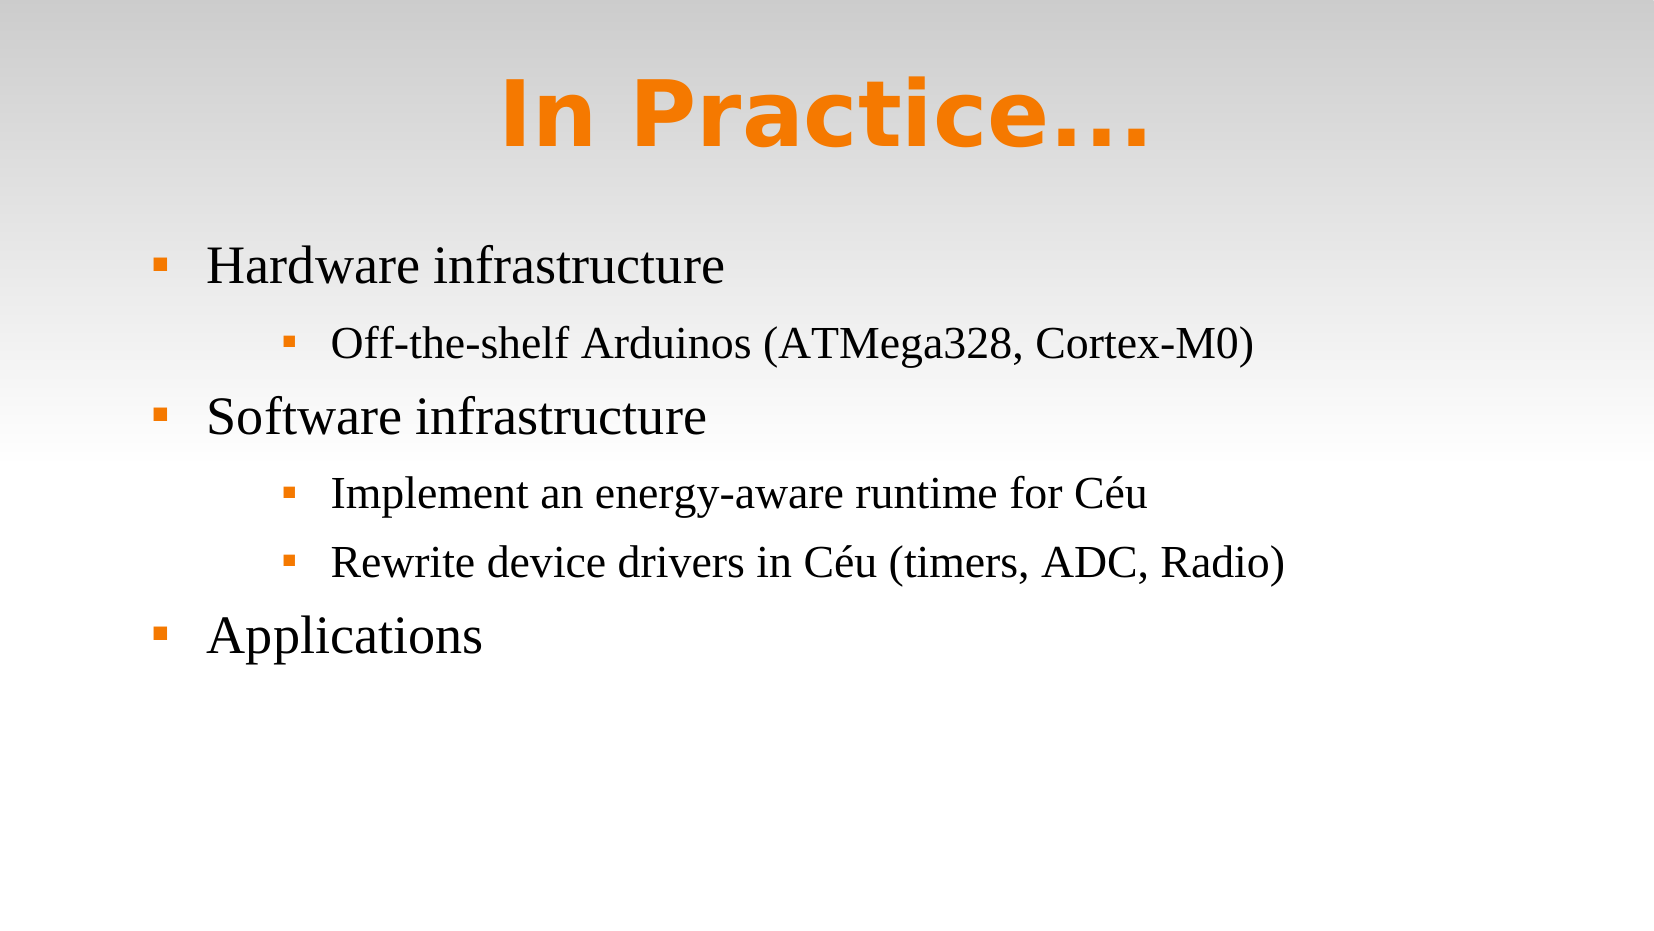

# In Practice...
Hardware infrastructure
Off-the-shelf Arduinos (ATMega328, Cortex-M0)
Software infrastructure
Implement an energy-aware runtime for Céu
Rewrite device drivers in Céu (timers, ADC, Radio)
Applications